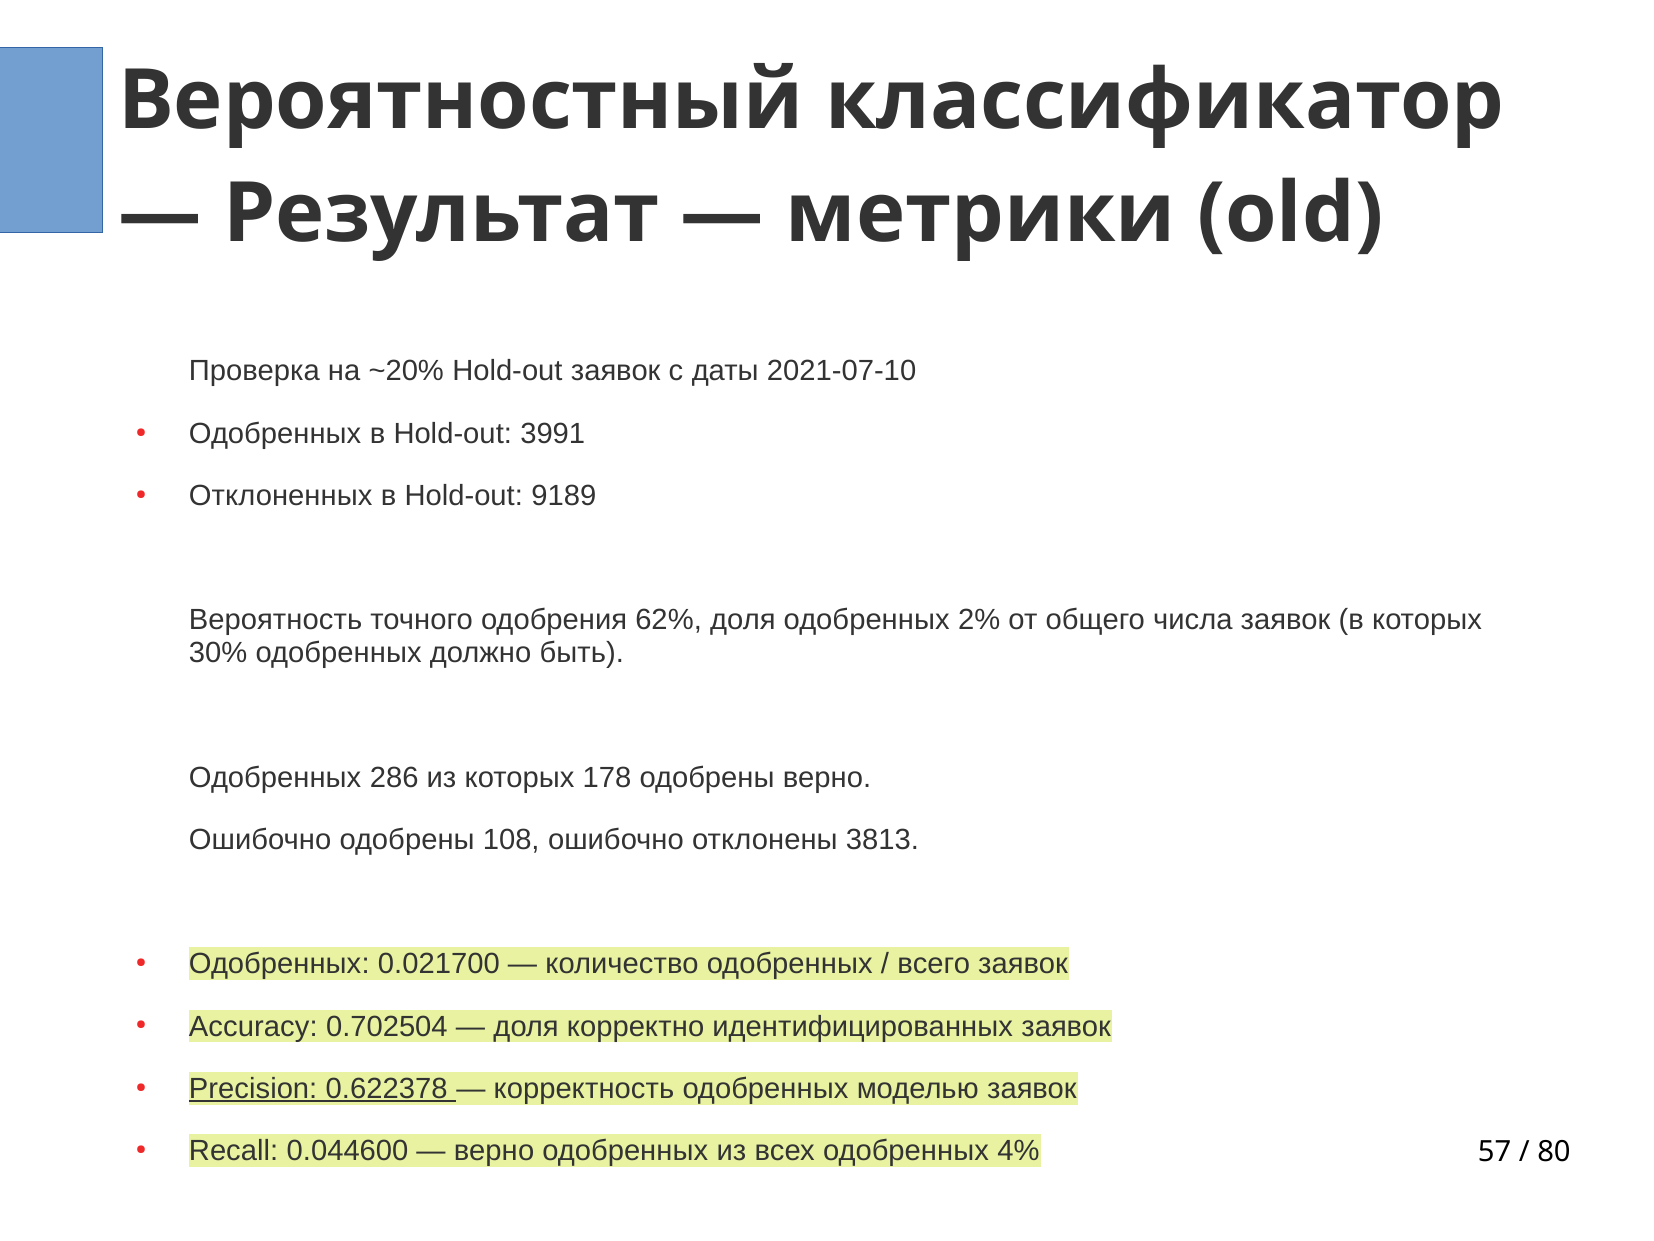

# Вероятностный классификатор — Результат — метрики (old)
Проверка на ~20% Hold-out заявок с даты 2021-07-10
Одобренных в Hold-out: 3991
Отклоненных в Hold-out: 9189
Вероятность точного одобрения 62%, доля одобренных 2% от общего числа заявок (в которых 30% одобренных должно быть).
Одобренных 286 из которых 178 одобрены верно.
Ошибочно одобрены 108, ошибочно отклонены 3813.
Одобренных: 0.021700 — количество одобренных / всего заявок
Accuracy: 0.702504 — доля корректно идентифицированных заявок
Precision: 0.622378 — корректность одобренных моделью заявок
Recall: 0.044600 — верно одобренных из всех одобренных 4%
57